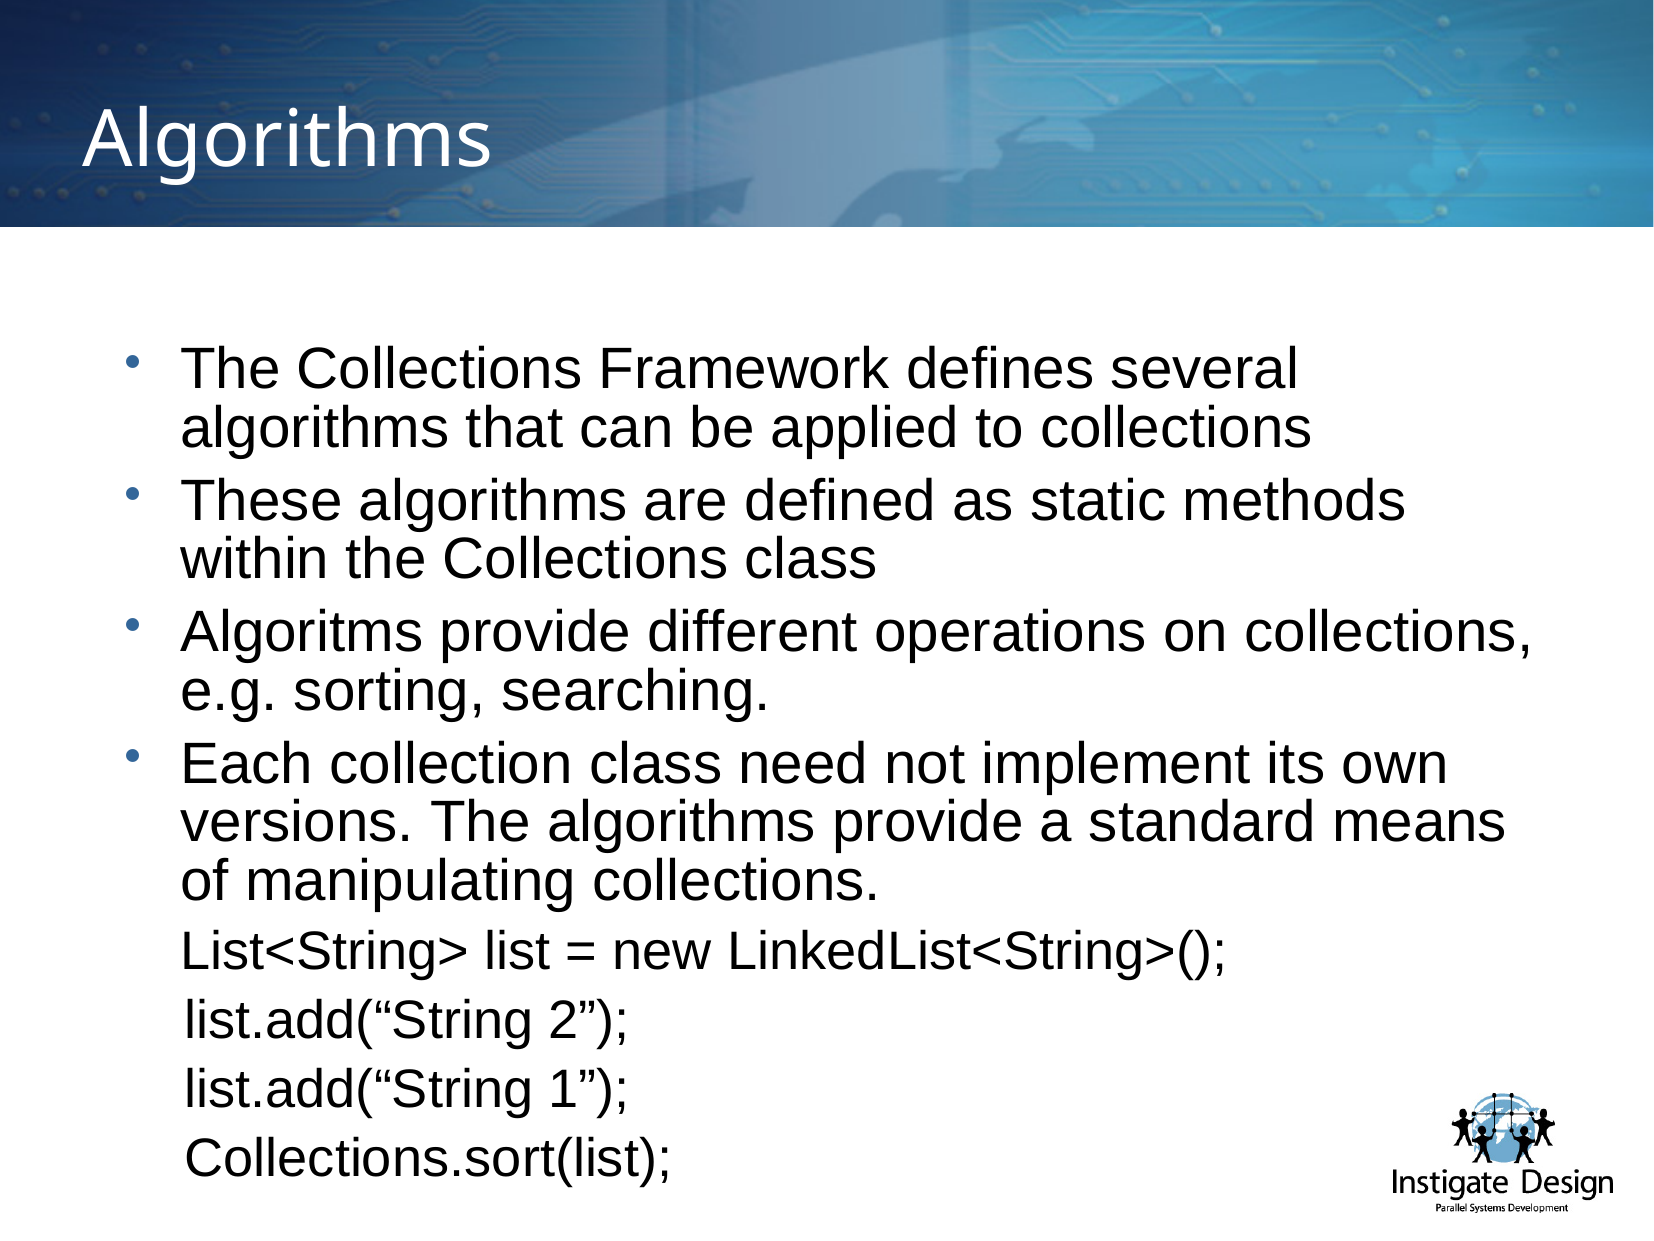

# Algorithms
The Collections Framework defines several algorithms that can be applied to collections
These algorithms are defined as static methods within the Collections class
Algoritms provide different operations on collections, e.g. sorting, searching.
Each collection class need not implement its own versions. The algorithms provide a standard means of manipulating collections.
List<String> list = new LinkedList<String>();
 list.add(“String 2”);
 list.add(“String 1”);
 Collections.sort(list);